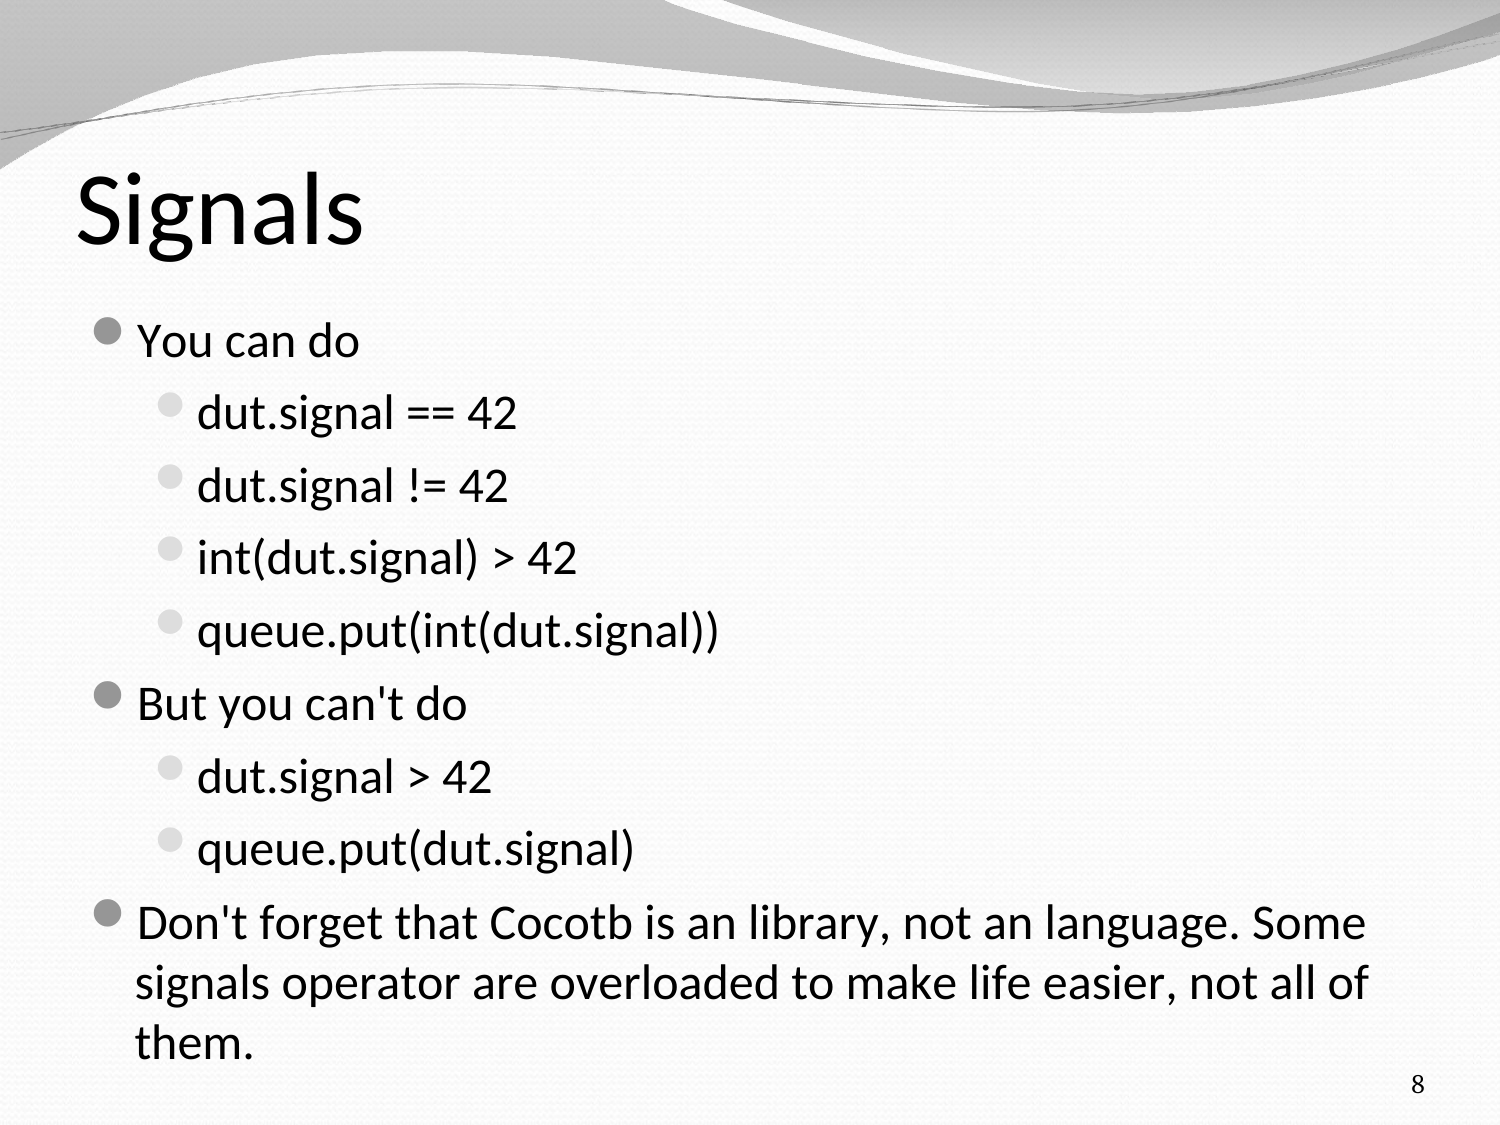

# Signals
You can do
dut.signal == 42
dut.signal != 42
int(dut.signal) > 42
queue.put(int(dut.signal))
But you can't do
dut.signal > 42
queue.put(dut.signal)
Don't forget that Cocotb is an library, not an language. Some signals operator are overloaded to make life easier, not all of them.